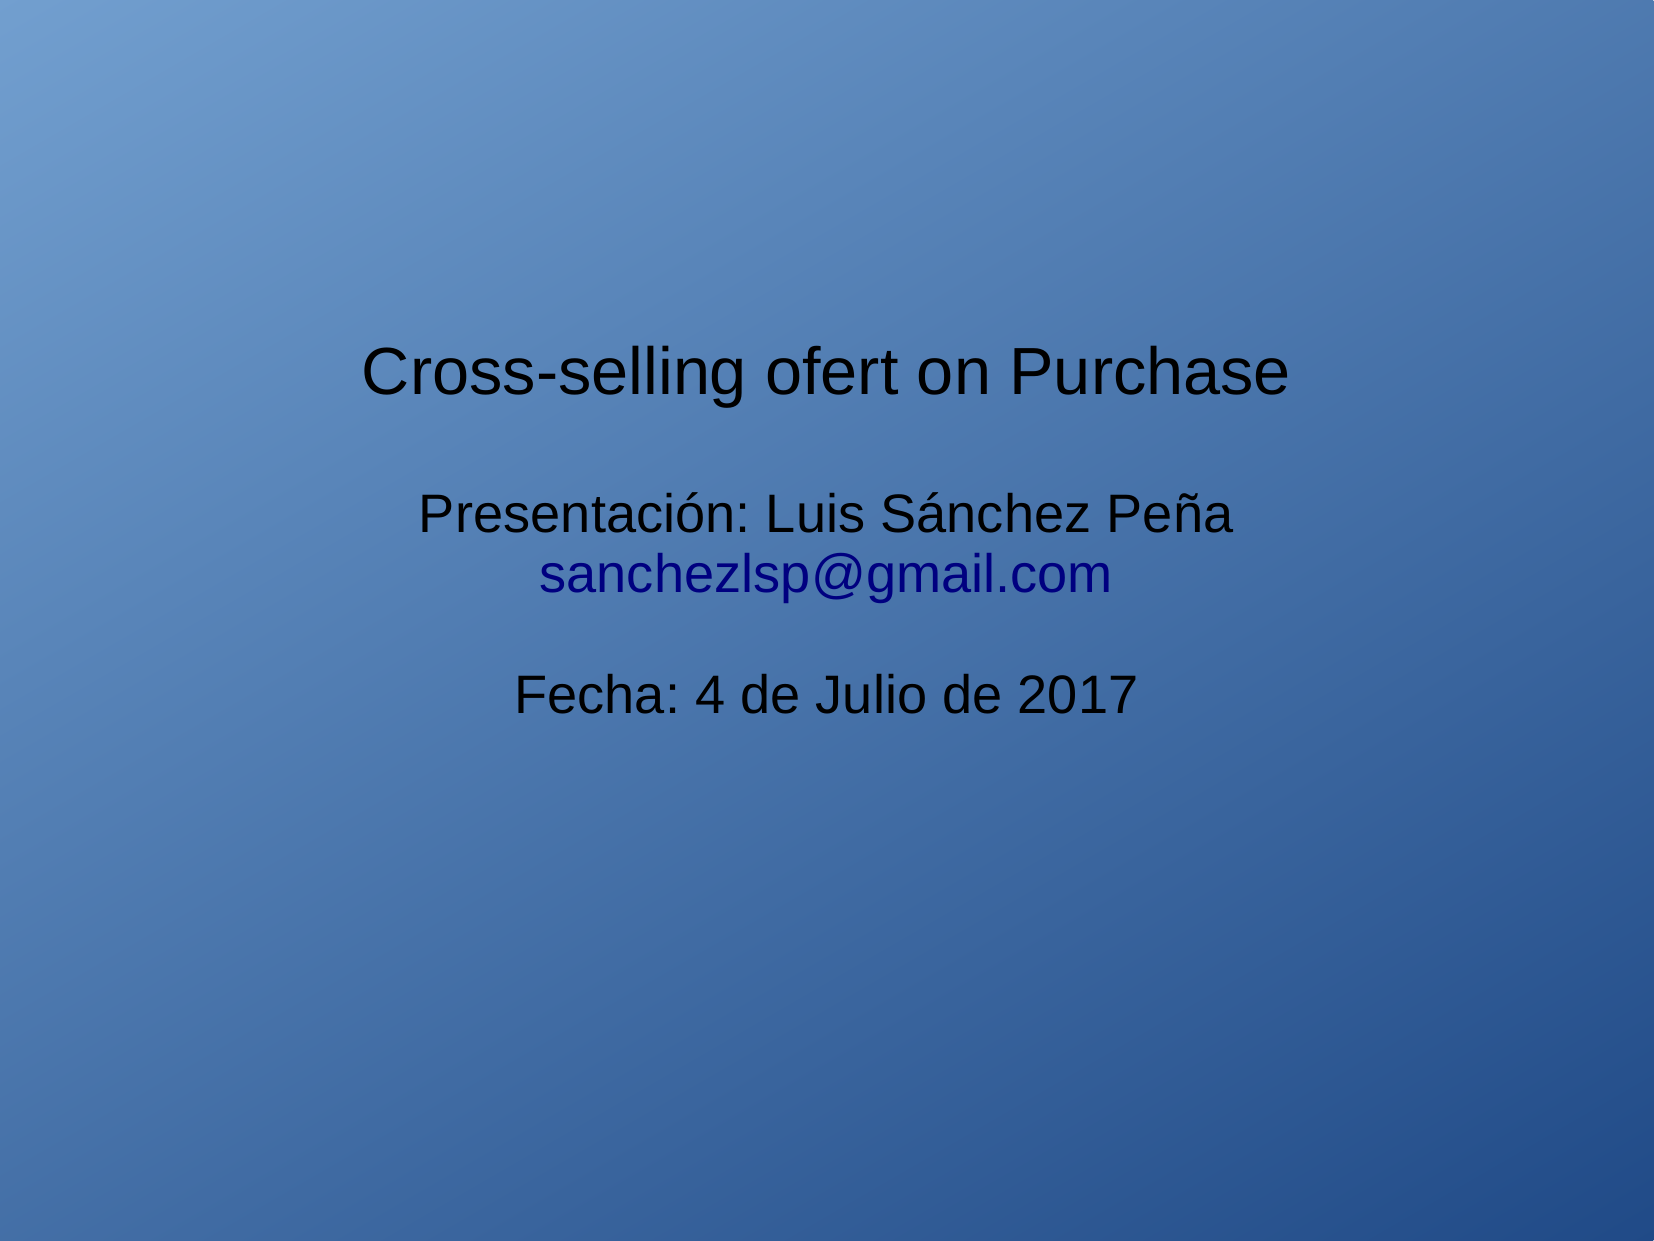

# Cross-selling ofert on Purchase
Presentación: Luis Sánchez Peña
sanchezlsp@gmail.com
Fecha: 4 de Julio de 2017